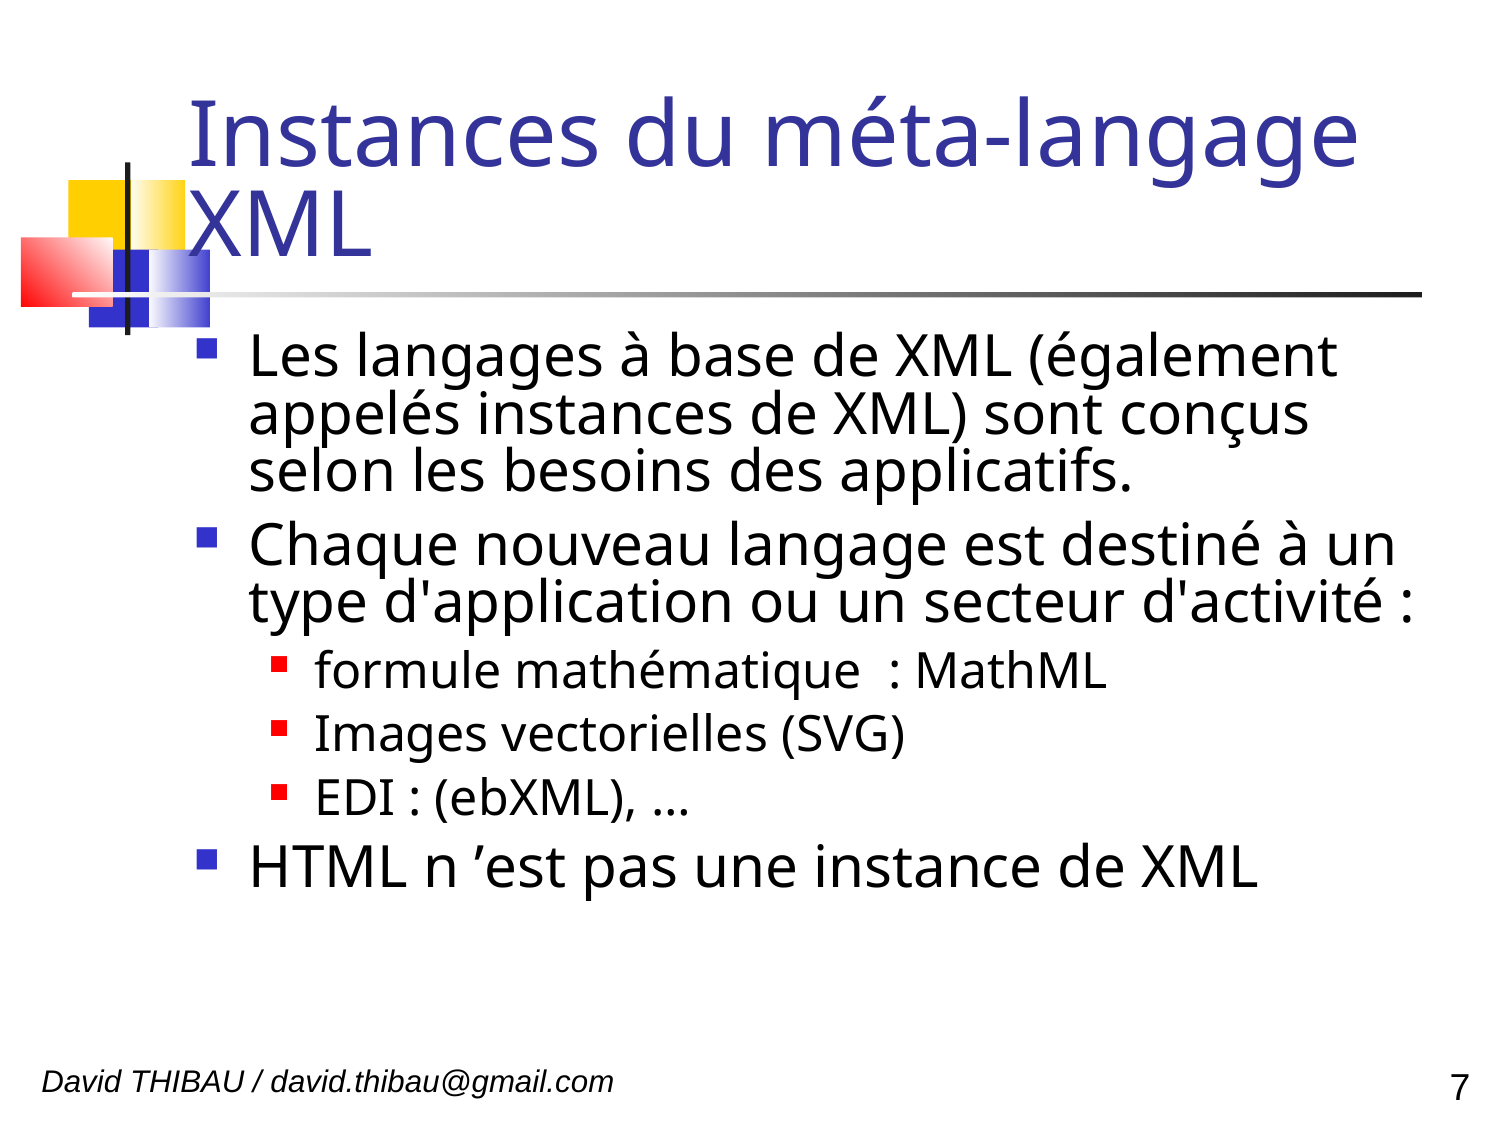

# Instances du méta-langage XML
Les langages à base de XML (également appelés instances de XML) sont conçus selon les besoins des applicatifs.
Chaque nouveau langage est destiné à un type d'application ou un secteur d'activité :
formule mathématique : MathML
Images vectorielles (SVG)
EDI : (ebXML), …
HTML n ’est pas une instance de XML